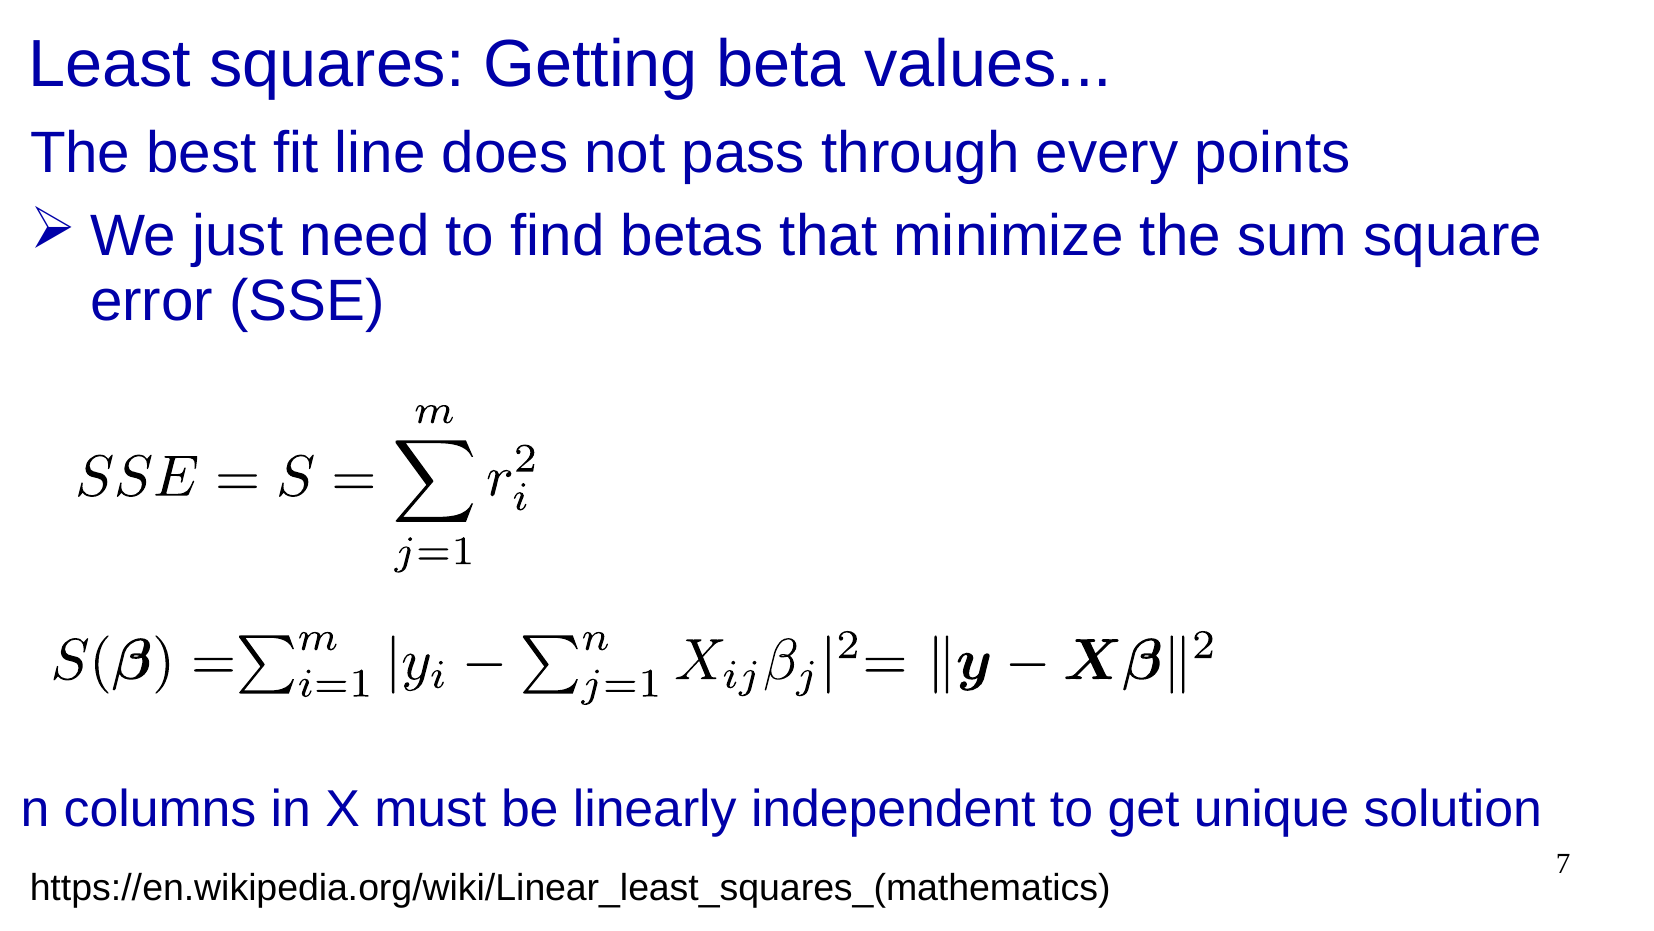

# Least squares: Getting beta values...
The best fit line does not pass through every points
We just need to find betas that minimize the sum square error (SSE)
n columns in X must be linearly independent to get unique solution
7
https://en.wikipedia.org/wiki/Linear_least_squares_(mathematics)